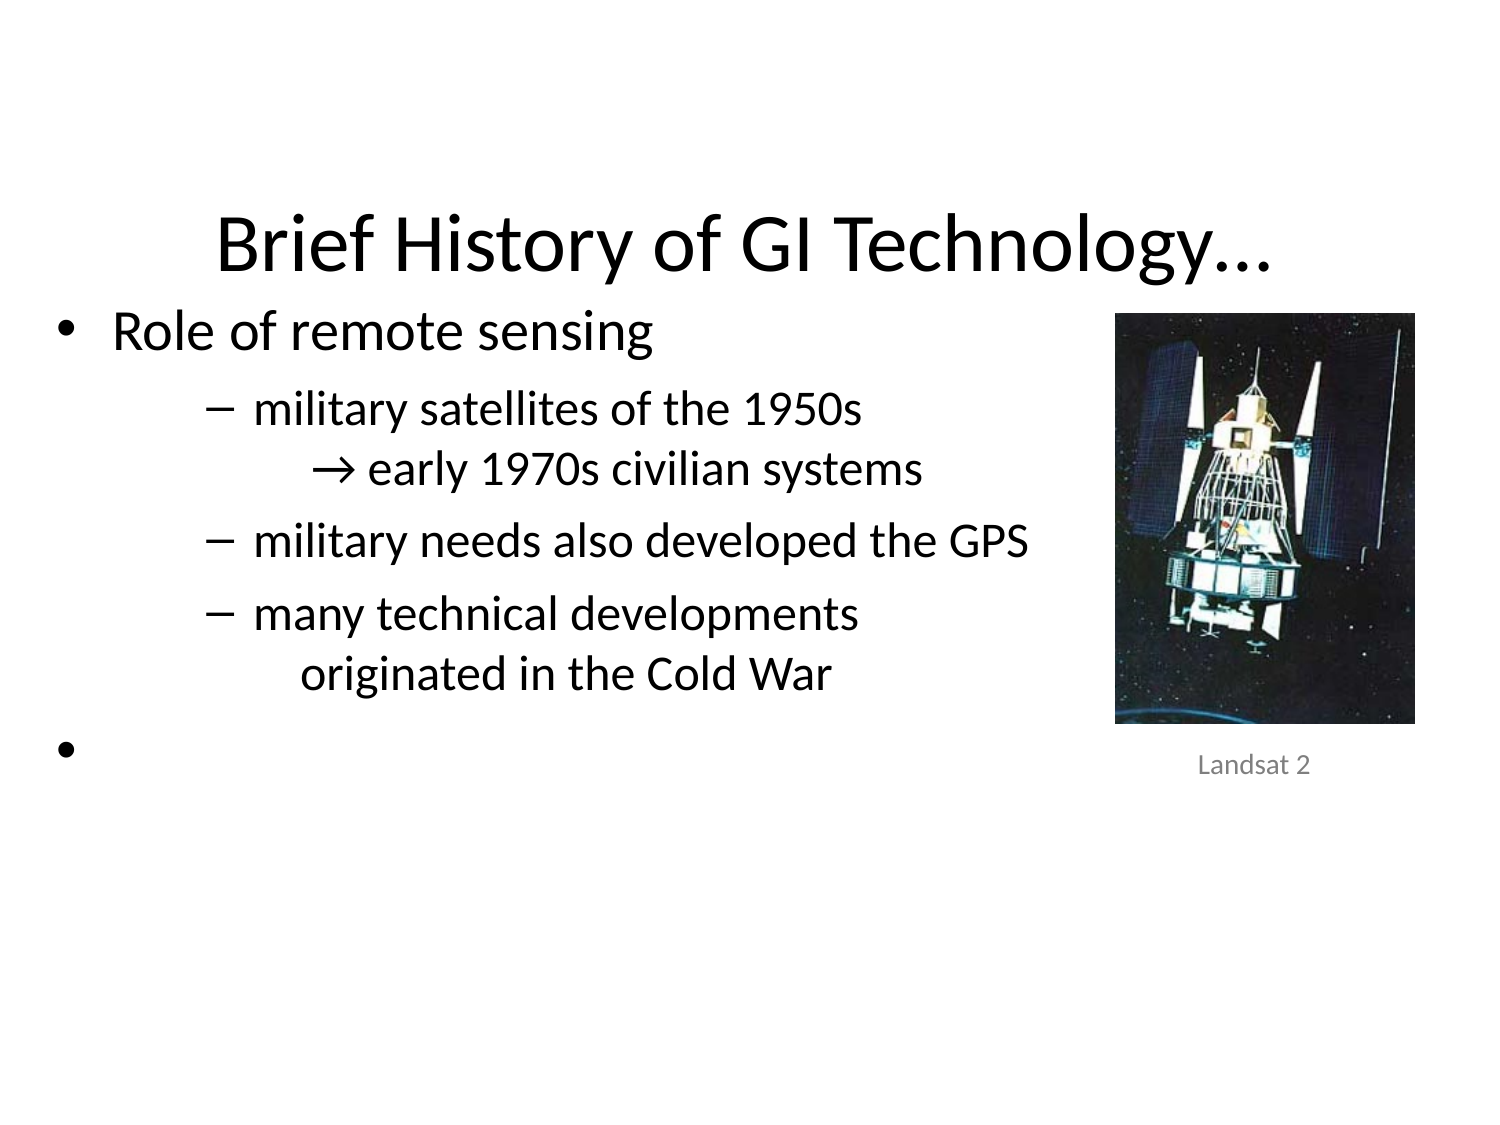

# Brief History of GI Technology…
Role of remote sensing
military satellites of the 1950s
 → early 1970s civilian systems
military needs also developed the GPS
many technical developments originated in the Cold War
Landsat 2